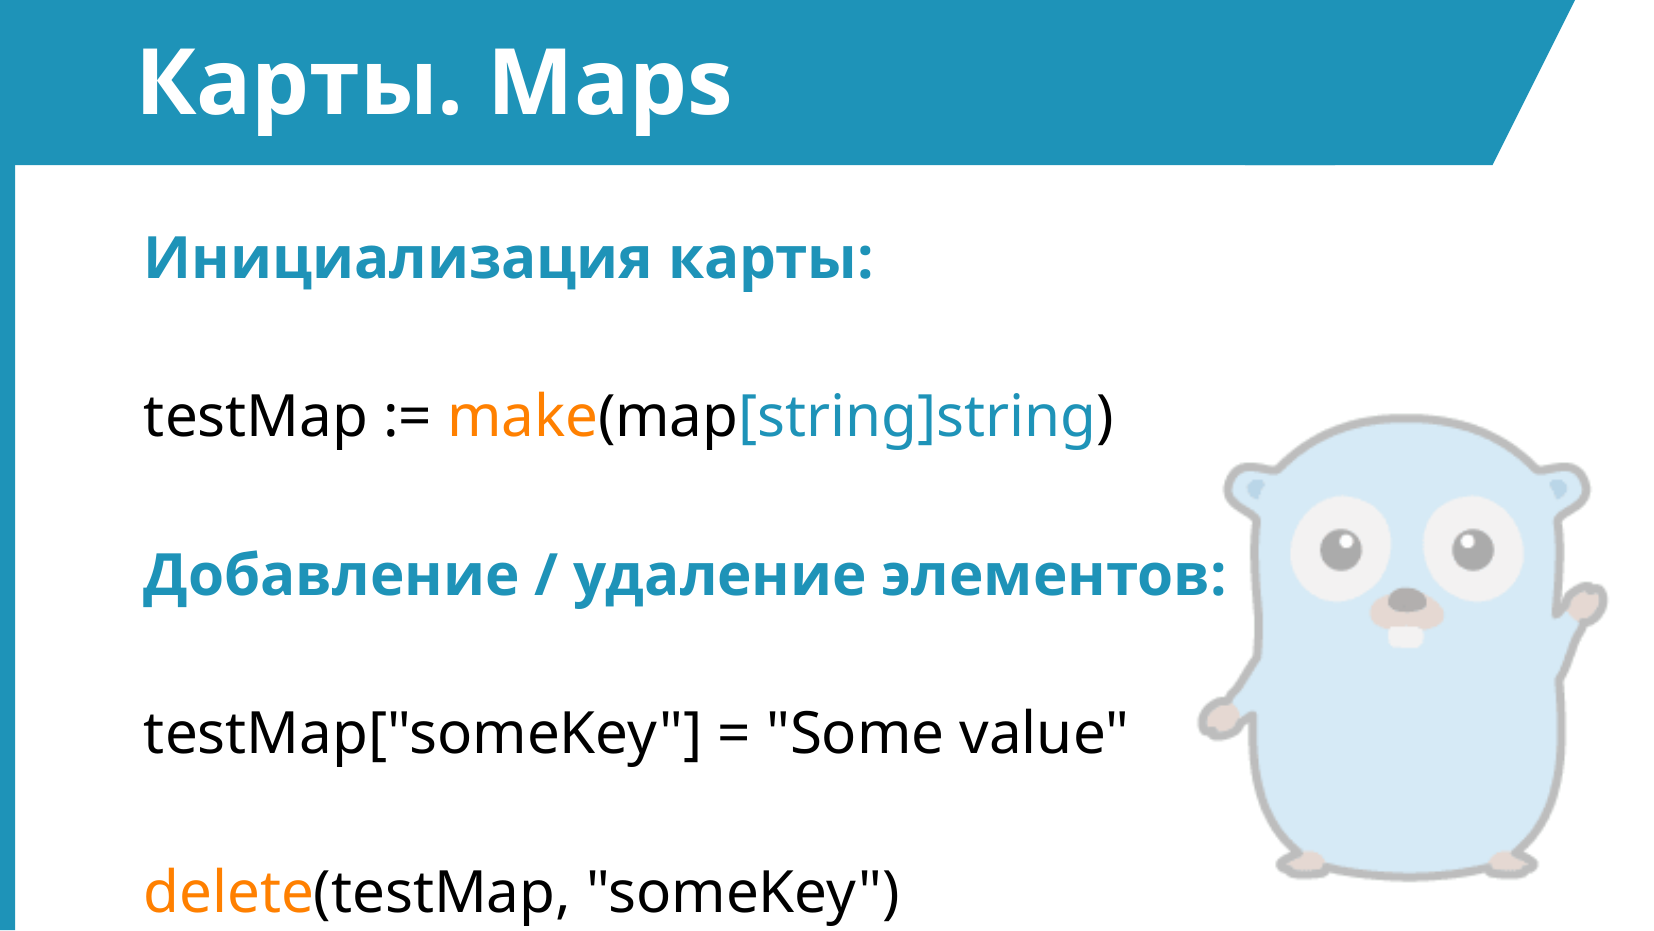

# Карты. Maps
Инициализация карты:
testMap := make(map[string]string)
Добавление / удаление элементов:
testMap["someKey"] = "Some value"
delete(testMap, "someKey")